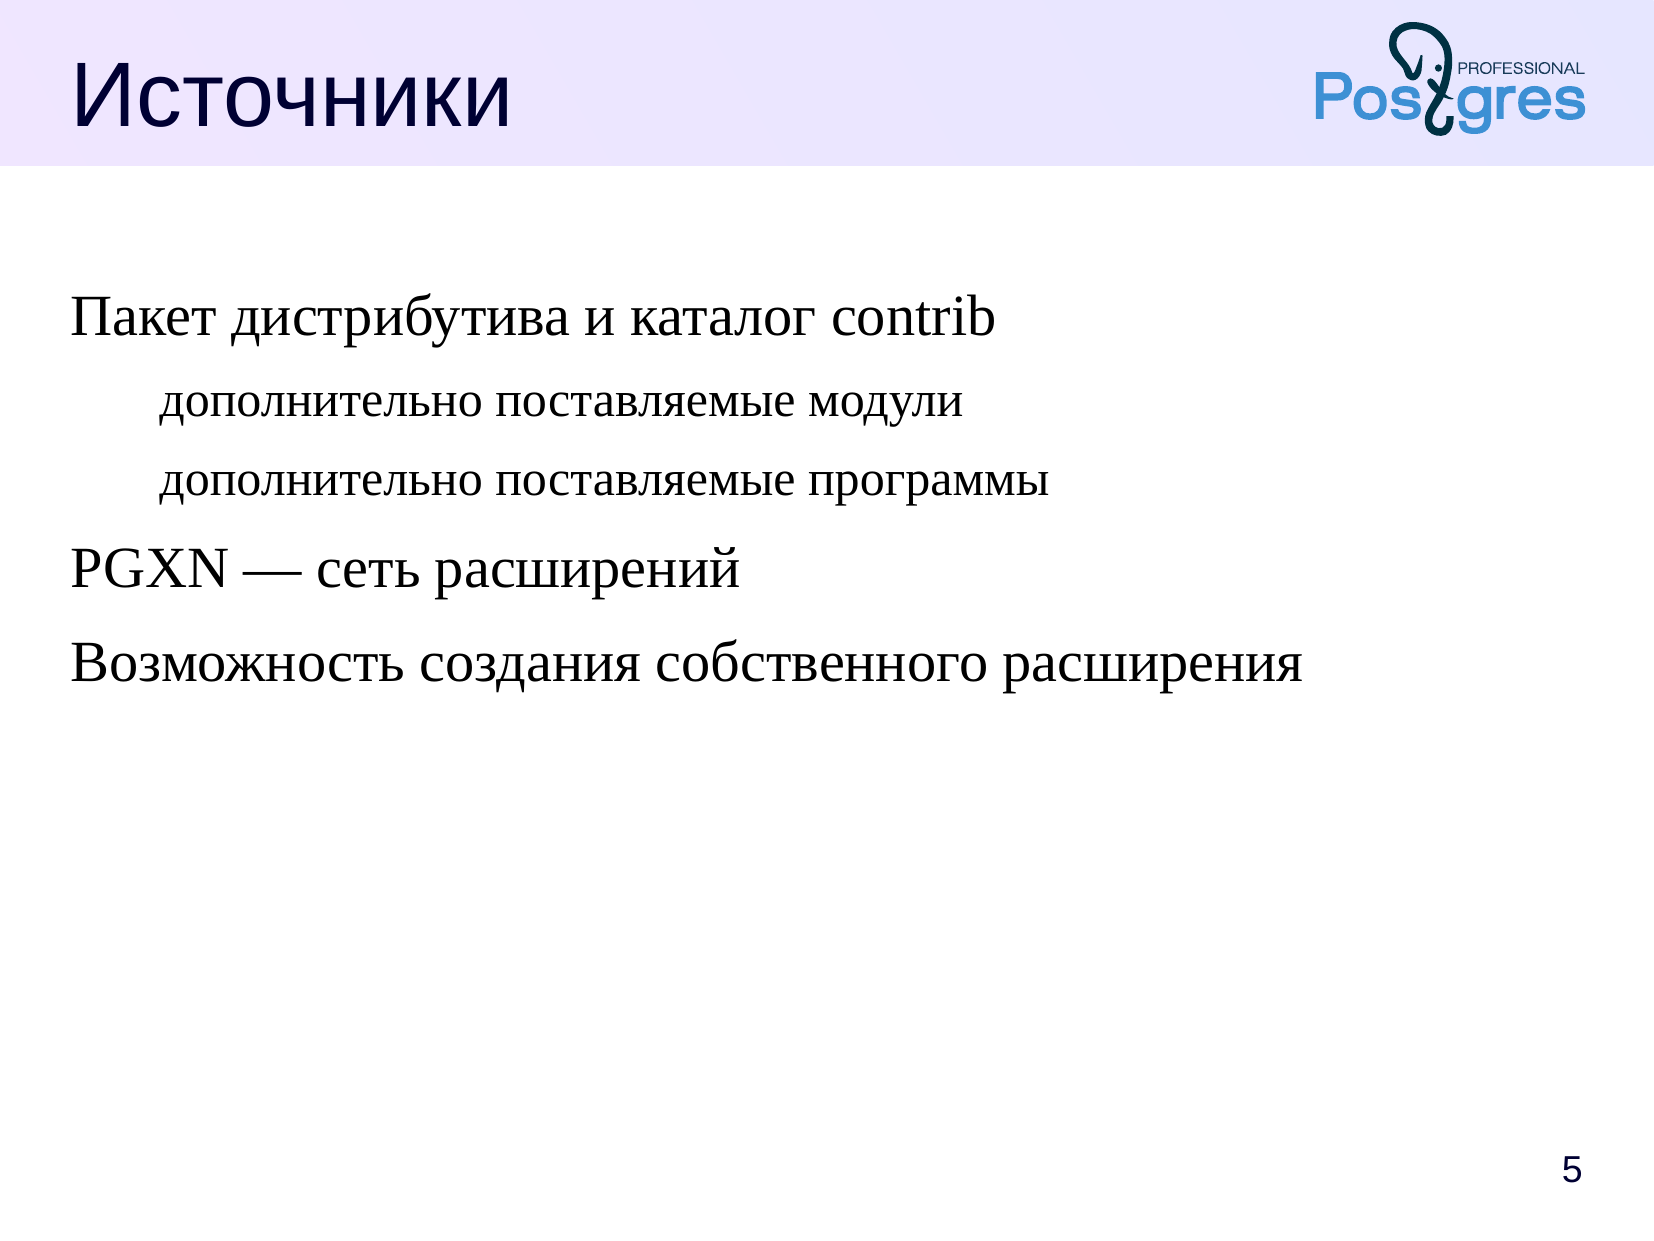

# Источники
Пакет дистрибутива и каталог contrib
дополнительно поставляемые модули
дополнительно поставляемые программы
PGXN — сеть расширений
Возможность создания собственного расширения